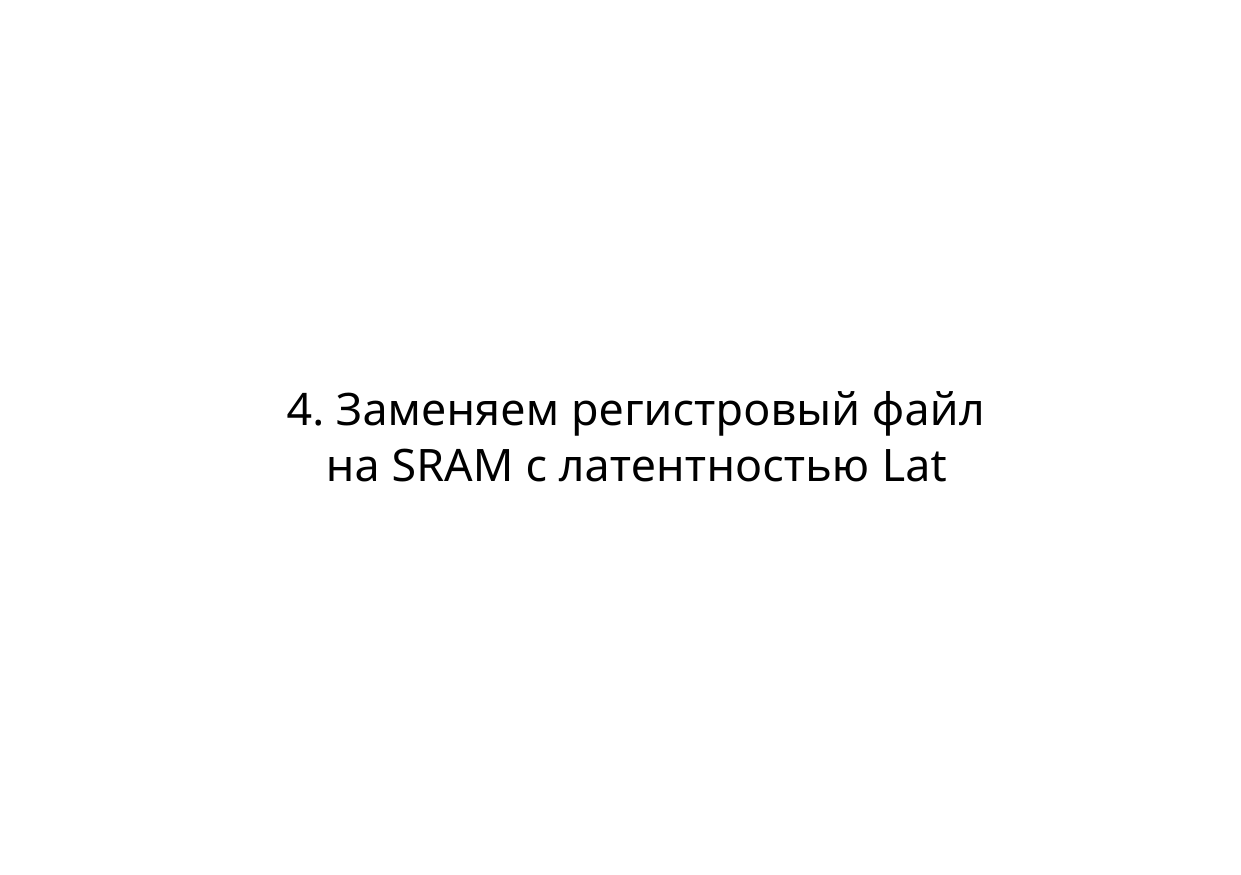

# 4. Заменяем регистровый файл на SRAM с латентностью Lat